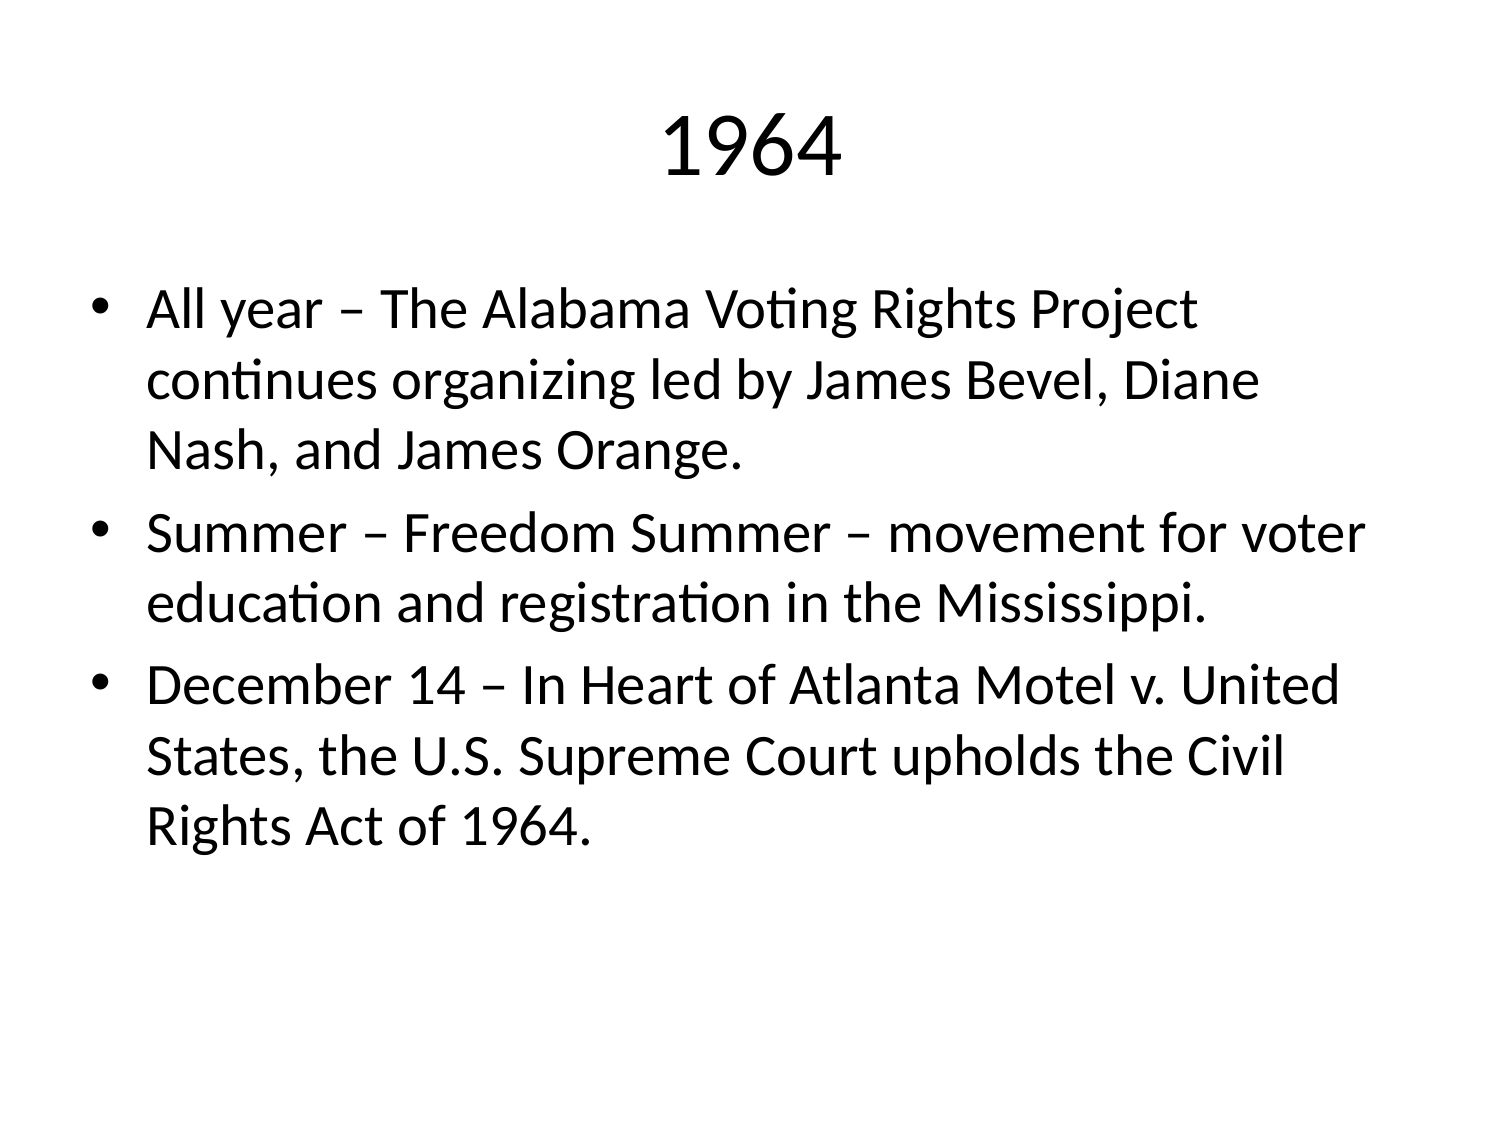

# 1964
All year – The Alabama Voting Rights Project continues organizing led by James Bevel, Diane Nash, and James Orange.
Summer – Freedom Summer – movement for voter education and registration in the Mississippi.
December 14 – In Heart of Atlanta Motel v. United States, the U.S. Supreme Court upholds the Civil Rights Act of 1964.